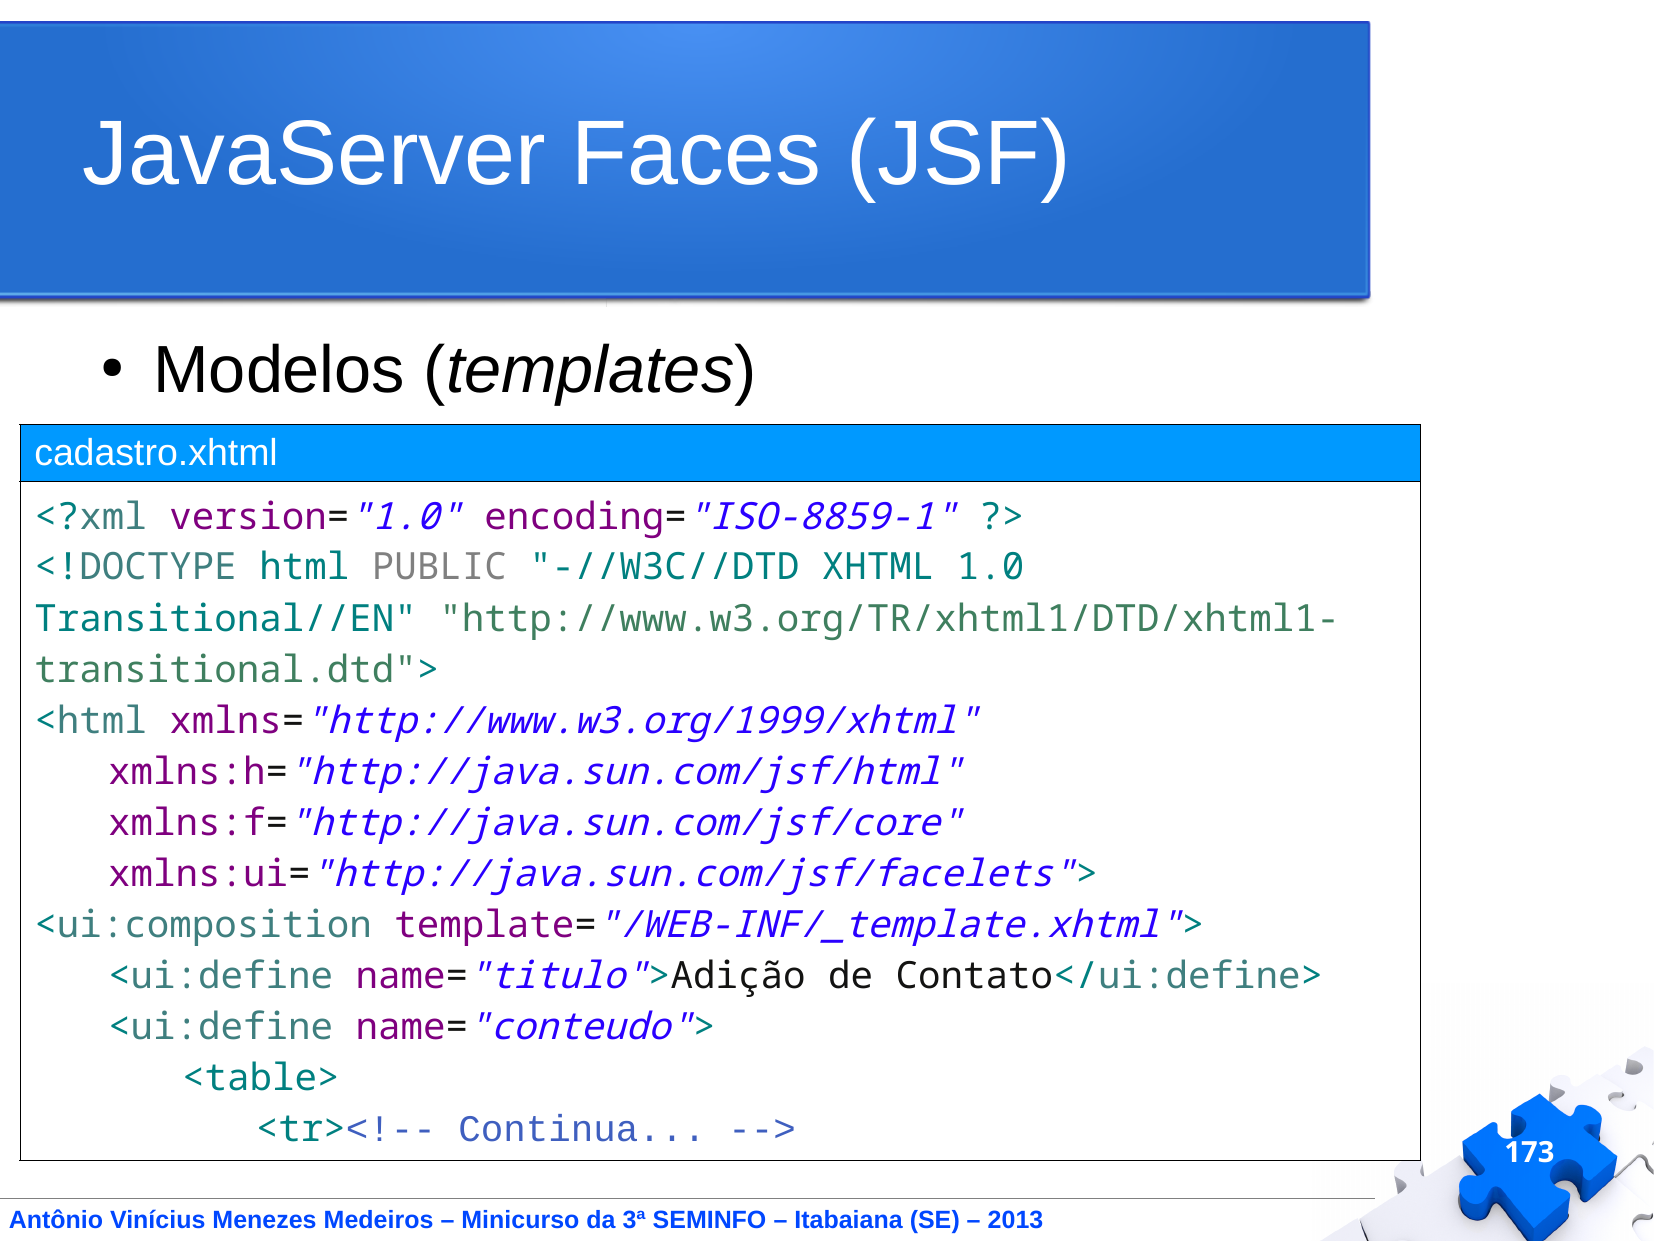

# JavaServer Faces (JSF)
Modelos (templates)
| cadastro.xhtml |
| --- |
| <?xml version="1.0" encoding="ISO-8859-1" ?> <!DOCTYPE html PUBLIC "-//W3C//DTD XHTML 1.0 Transitional//EN" "http://www.w3.org/TR/xhtml1/DTD/xhtml1-transitional.dtd"> <html xmlns="http://www.w3.org/1999/xhtml" xmlns:h="http://java.sun.com/jsf/html" xmlns:f="http://java.sun.com/jsf/core" xmlns:ui="http://java.sun.com/jsf/facelets"> <ui:composition template="/WEB-INF/\_template.xhtml"> <ui:define name="titulo">Adição de Contato</ui:define> <ui:define name="conteudo"> <table> <tr><!-- Continua... --> |
173